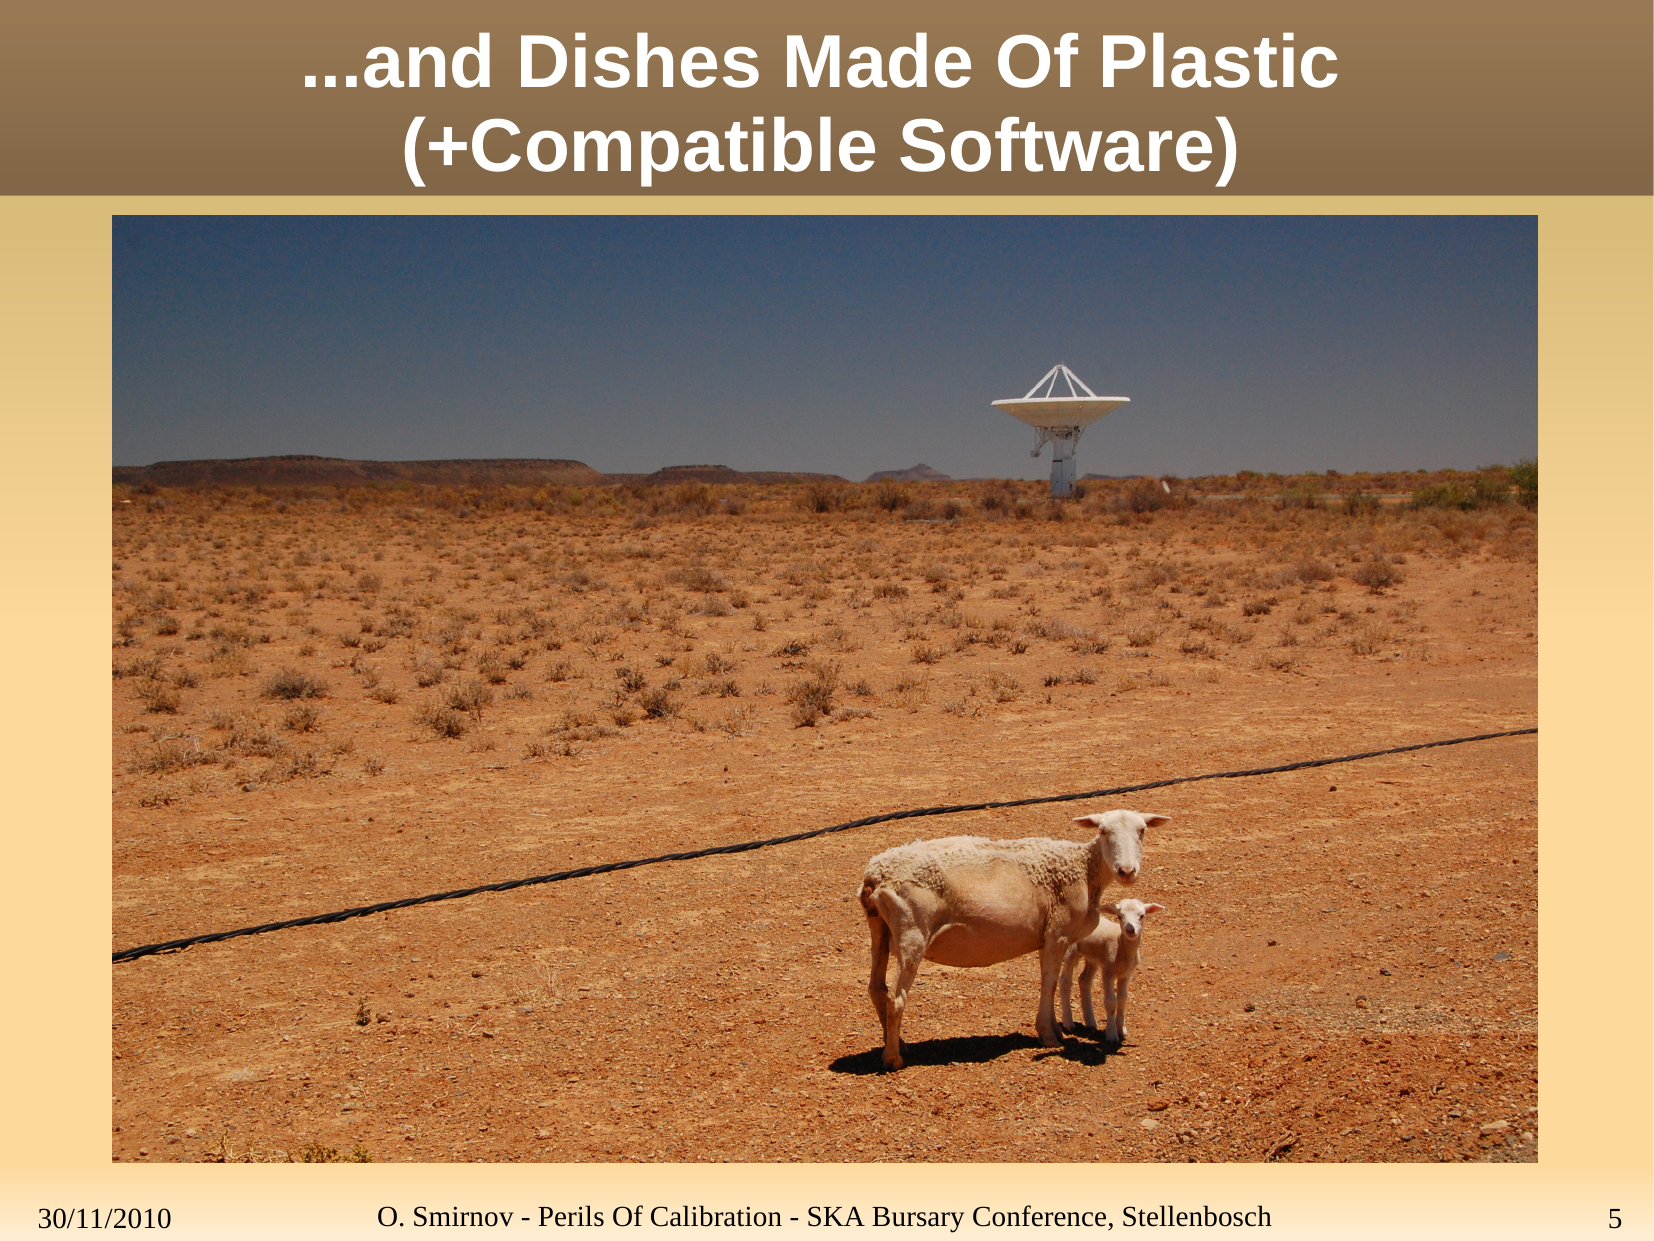

# ...and Dishes Made Of Plastic (+Compatible Software)
O. Smirnov - Perils Of Calibration - SKA Bursary Conference, Stellenbosch
30/11/2010
5